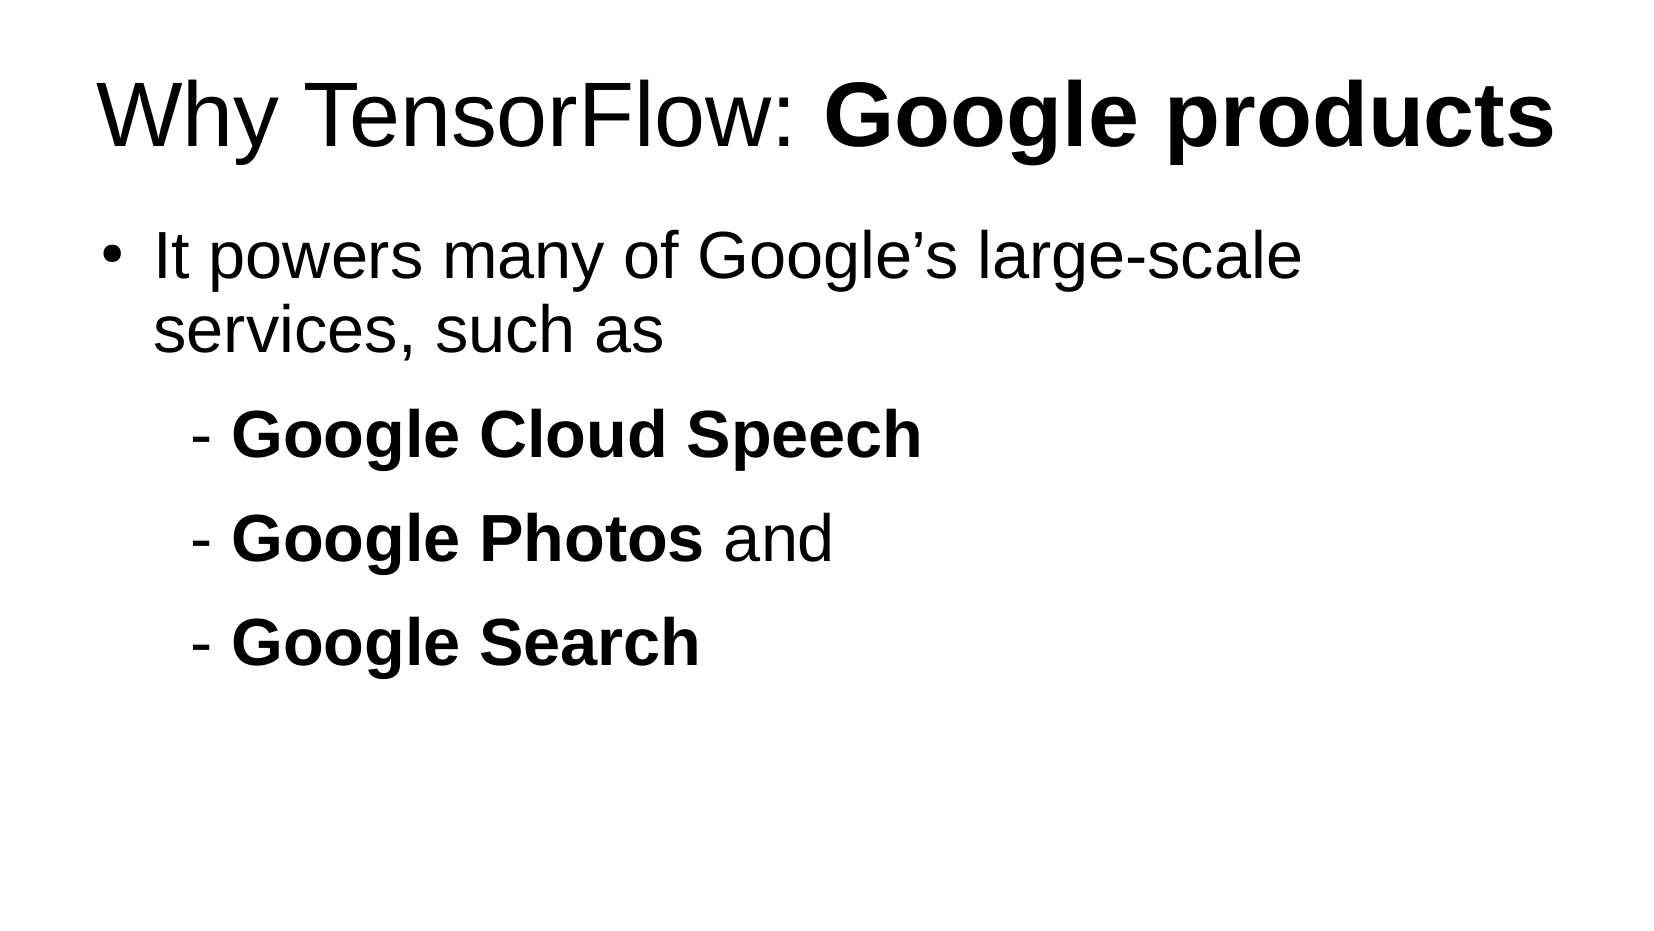

# Why TensorFlow: Google products
It powers many of Google’s large-scale services, such as
 - Google Cloud Speech
 - Google Photos and
 - Google Search